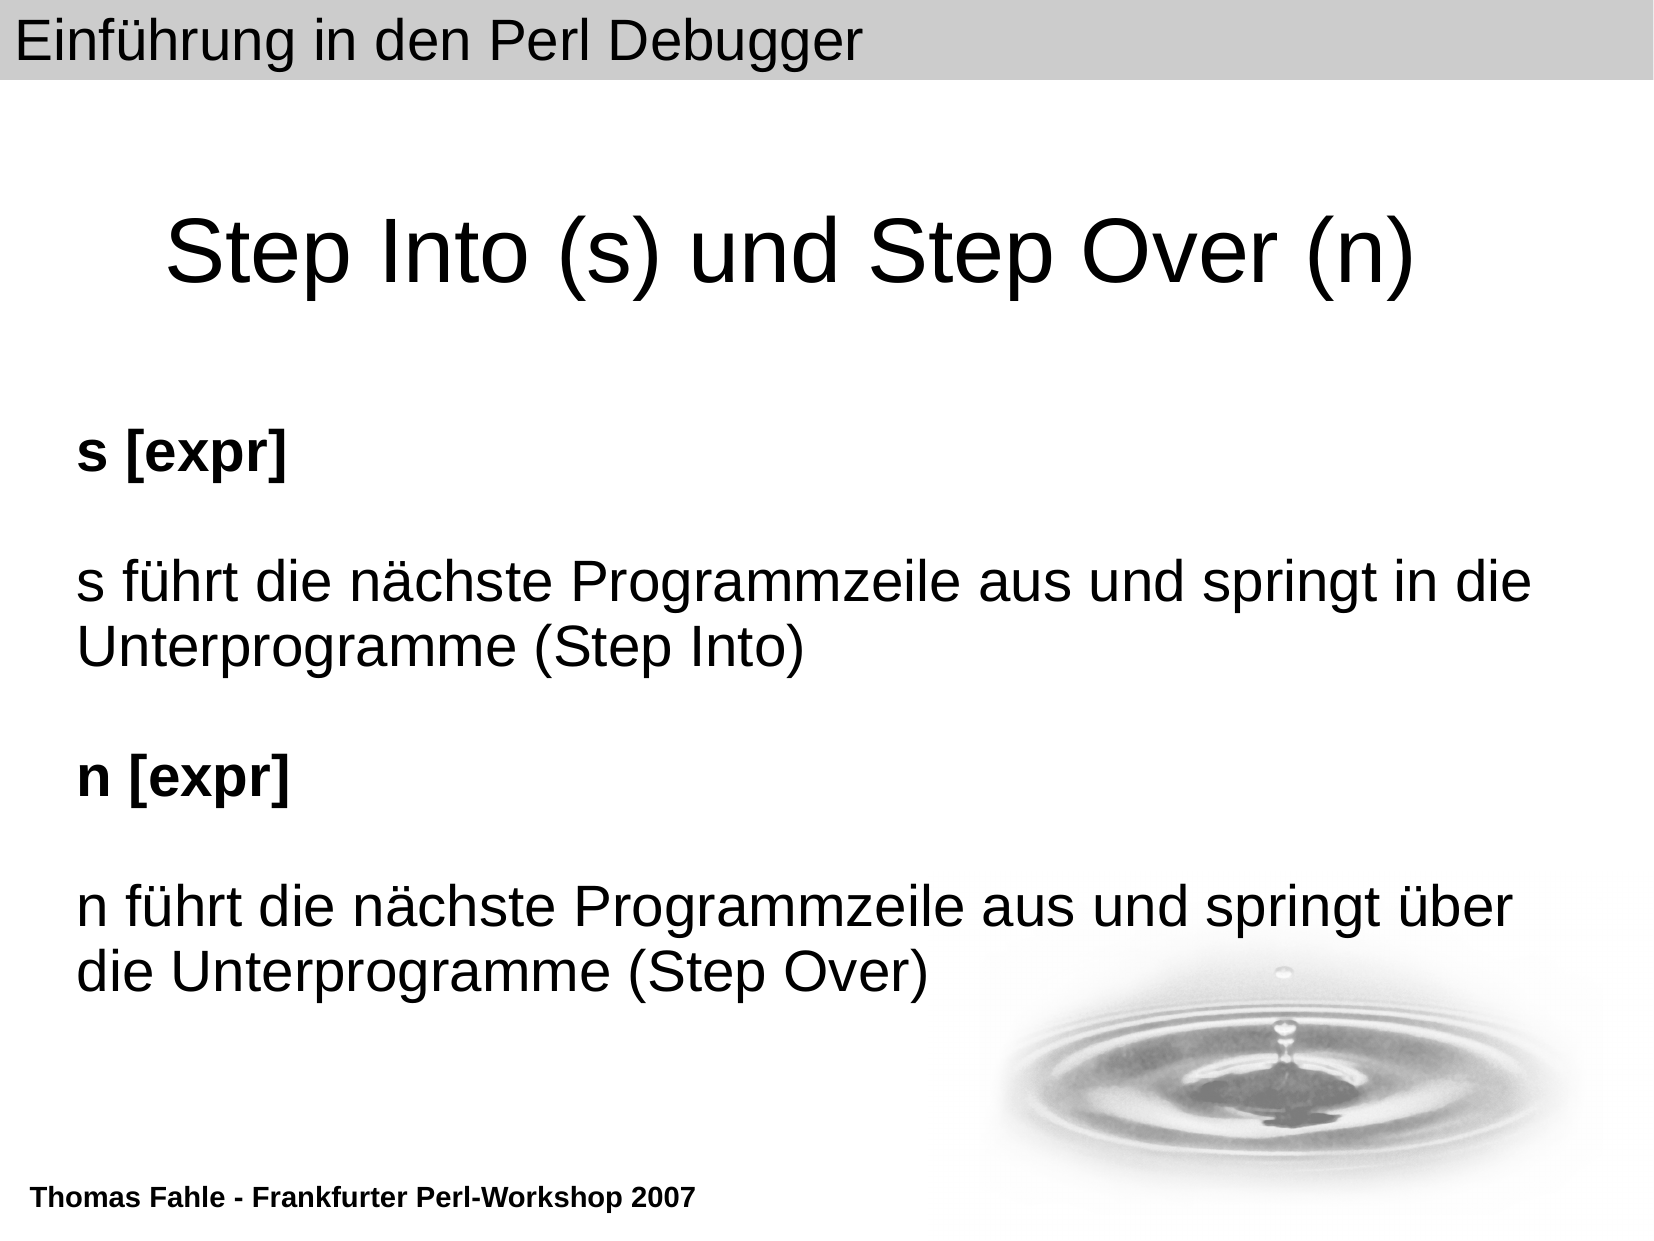

# Step Into (s) und Step Over (n)
s [expr]
s führt die nächste Programmzeile aus und springt in die Unterprogramme (Step Into)
n [expr]
n führt die nächste Programmzeile aus und springt über die Unterprogramme (Step Over)